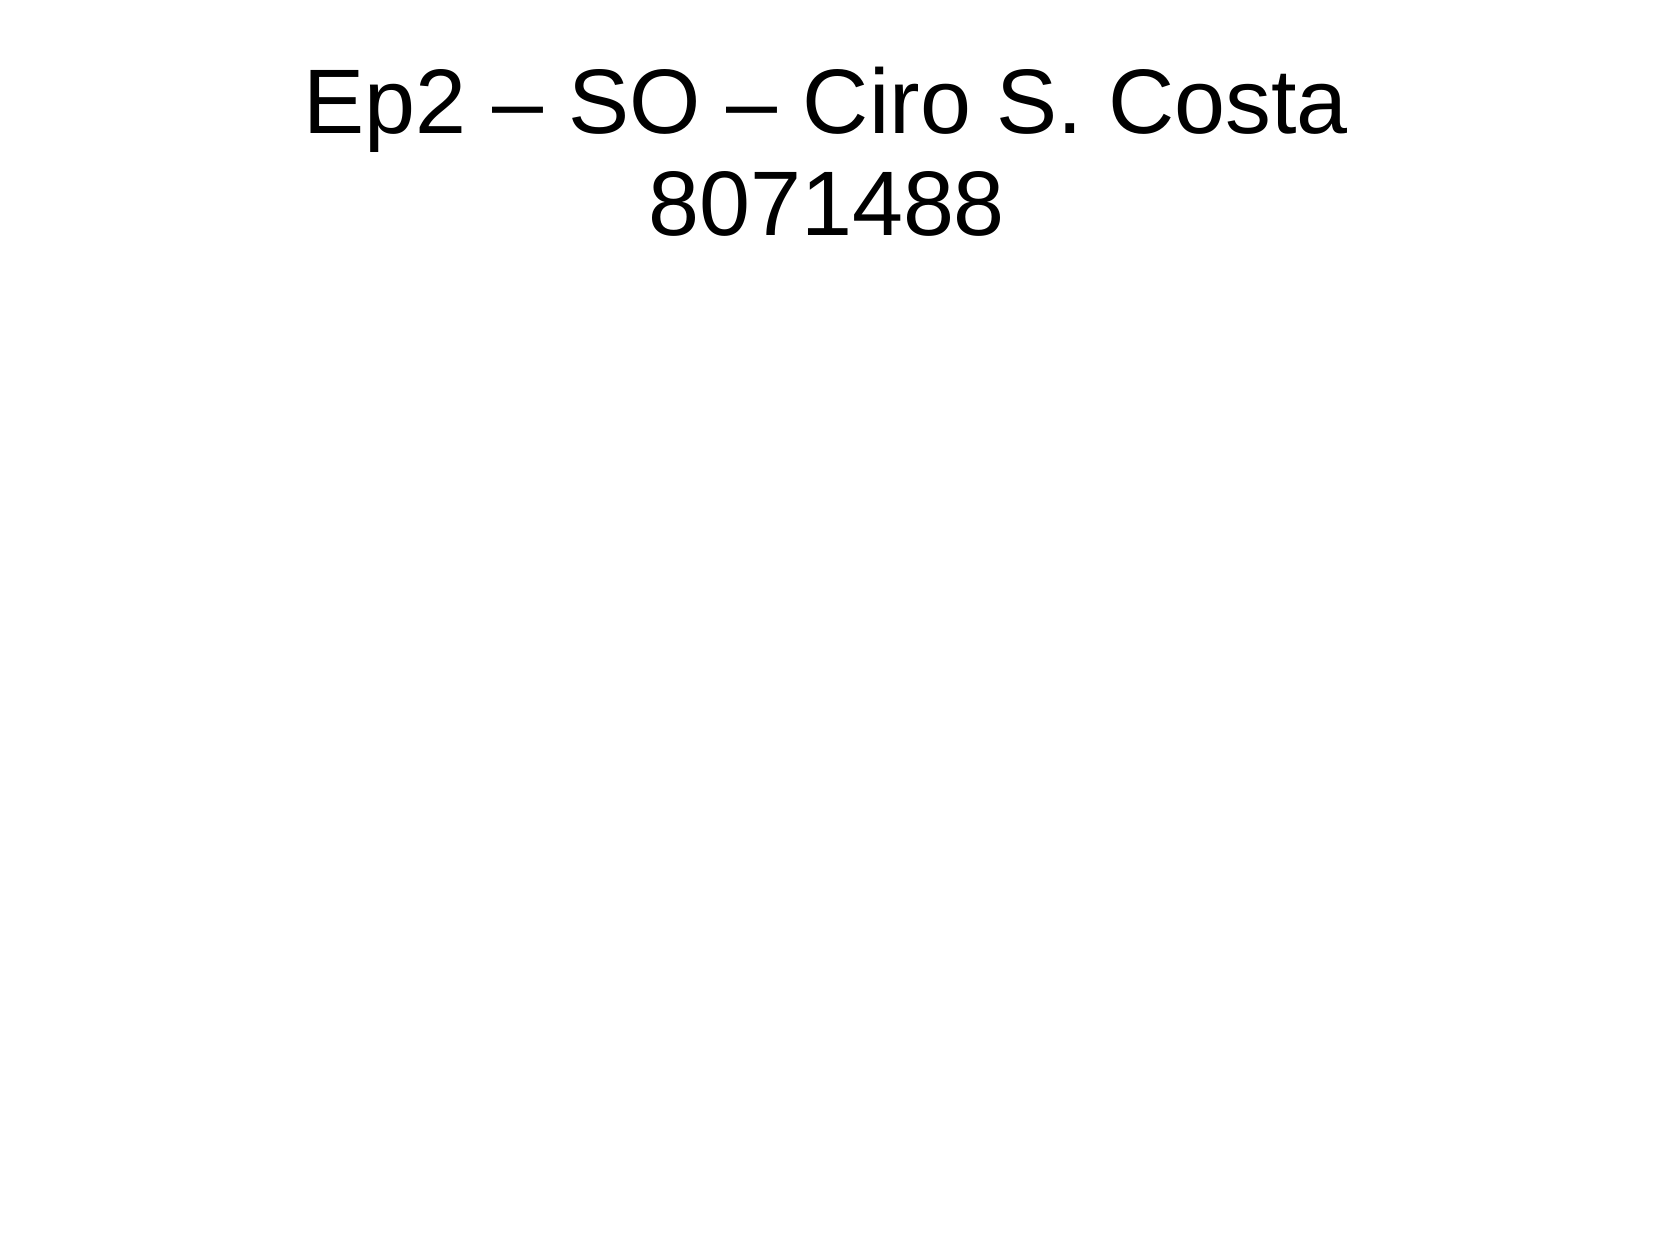

# Ep2 – SO – Ciro S. Costa 8071488